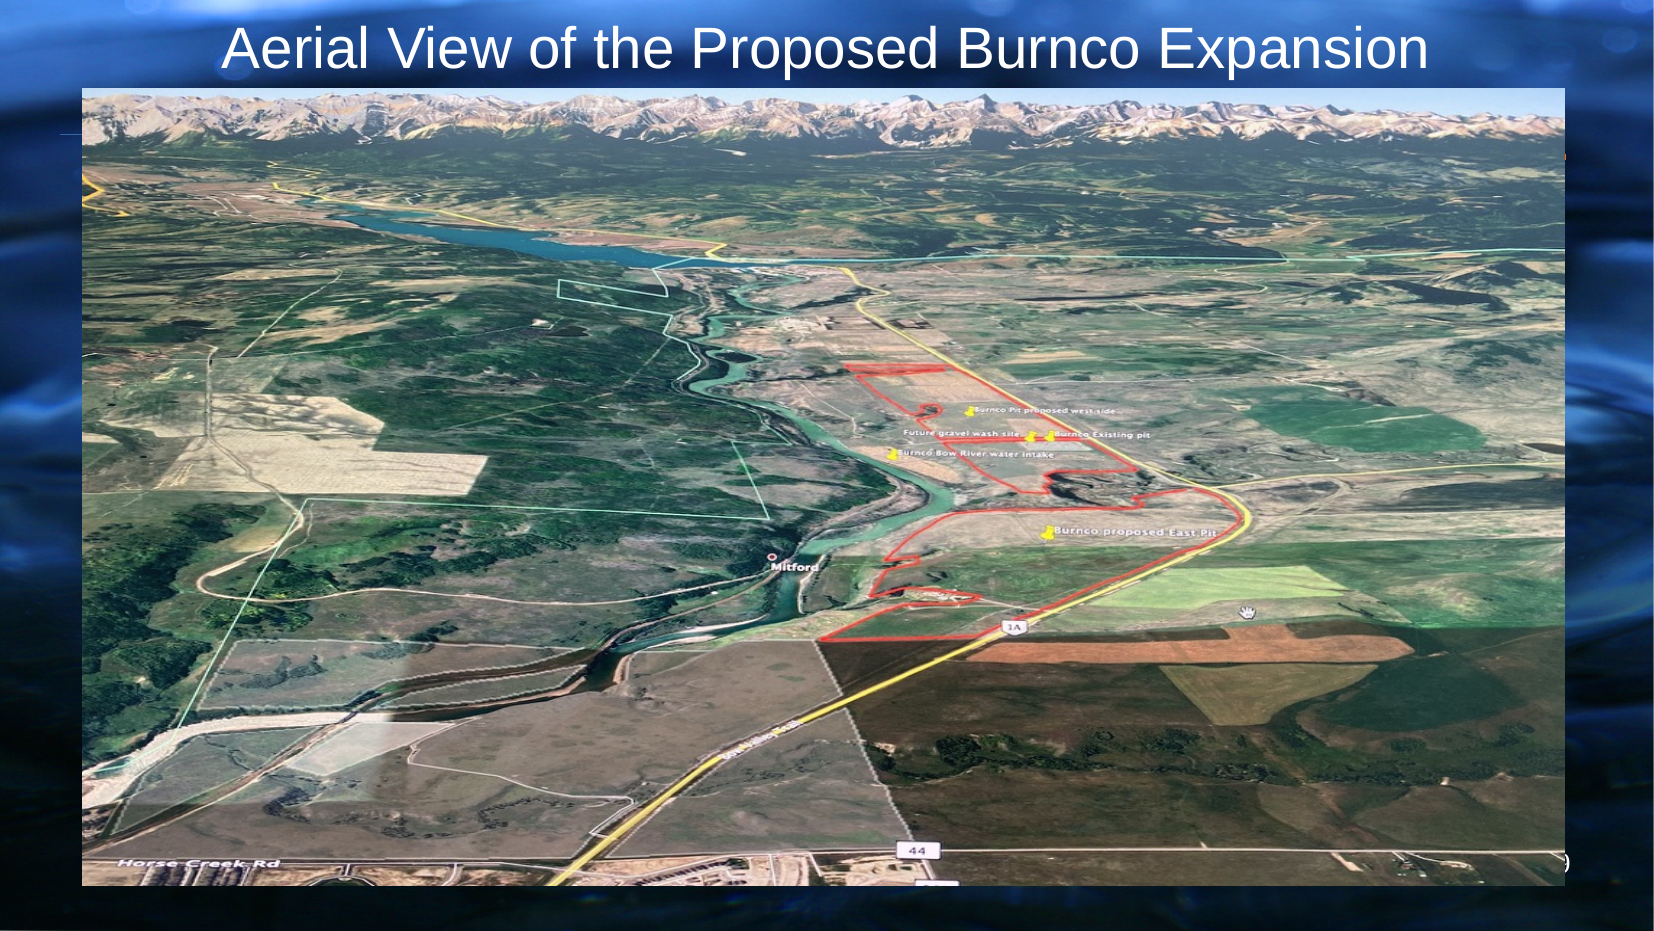

# Aerial View of the Proposed Burnco Expansion
Aggregate Mines are MINES!
9